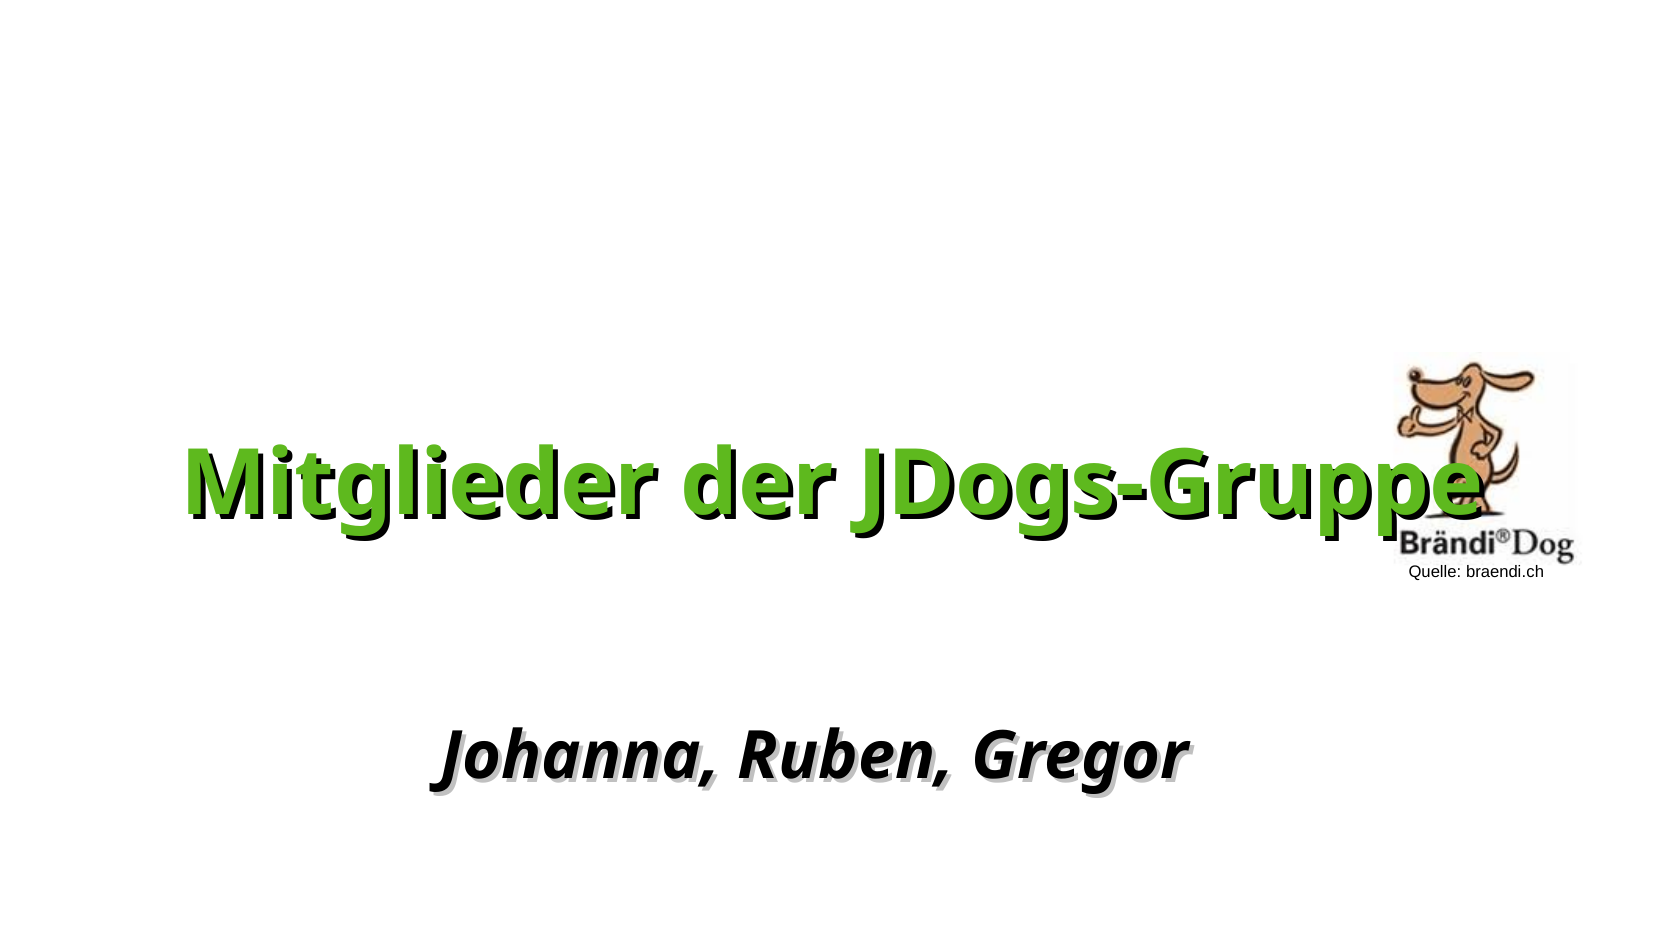

# Mitglieder der JDogs-Gruppe
Quelle: braendi.ch
Johanna, Ruben, Gregor